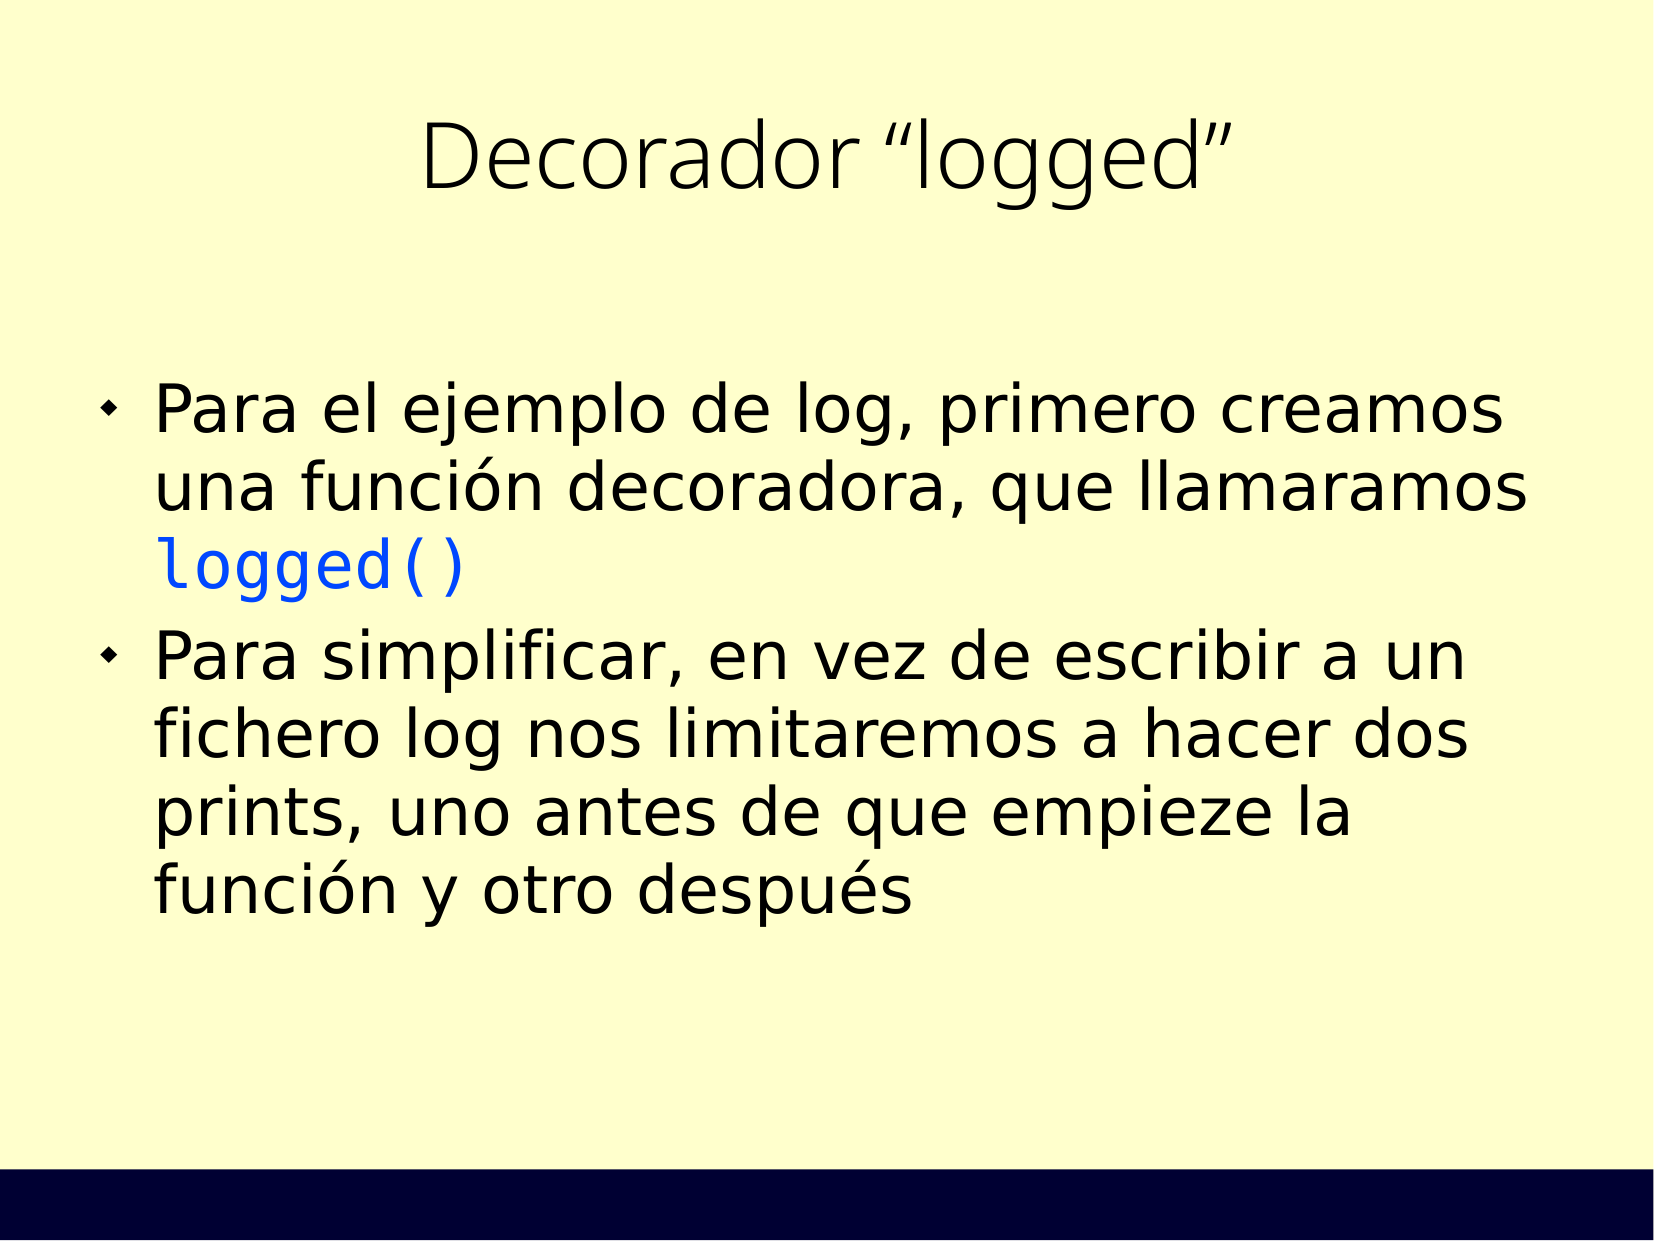

# Decorador “logged”
Para el ejemplo de log, primero creamos una función decoradora, que llamaramos logged()
Para simplificar, en vez de escribir a un fichero log nos limitaremos a hacer dos prints, uno antes de que empieze la función y otro después